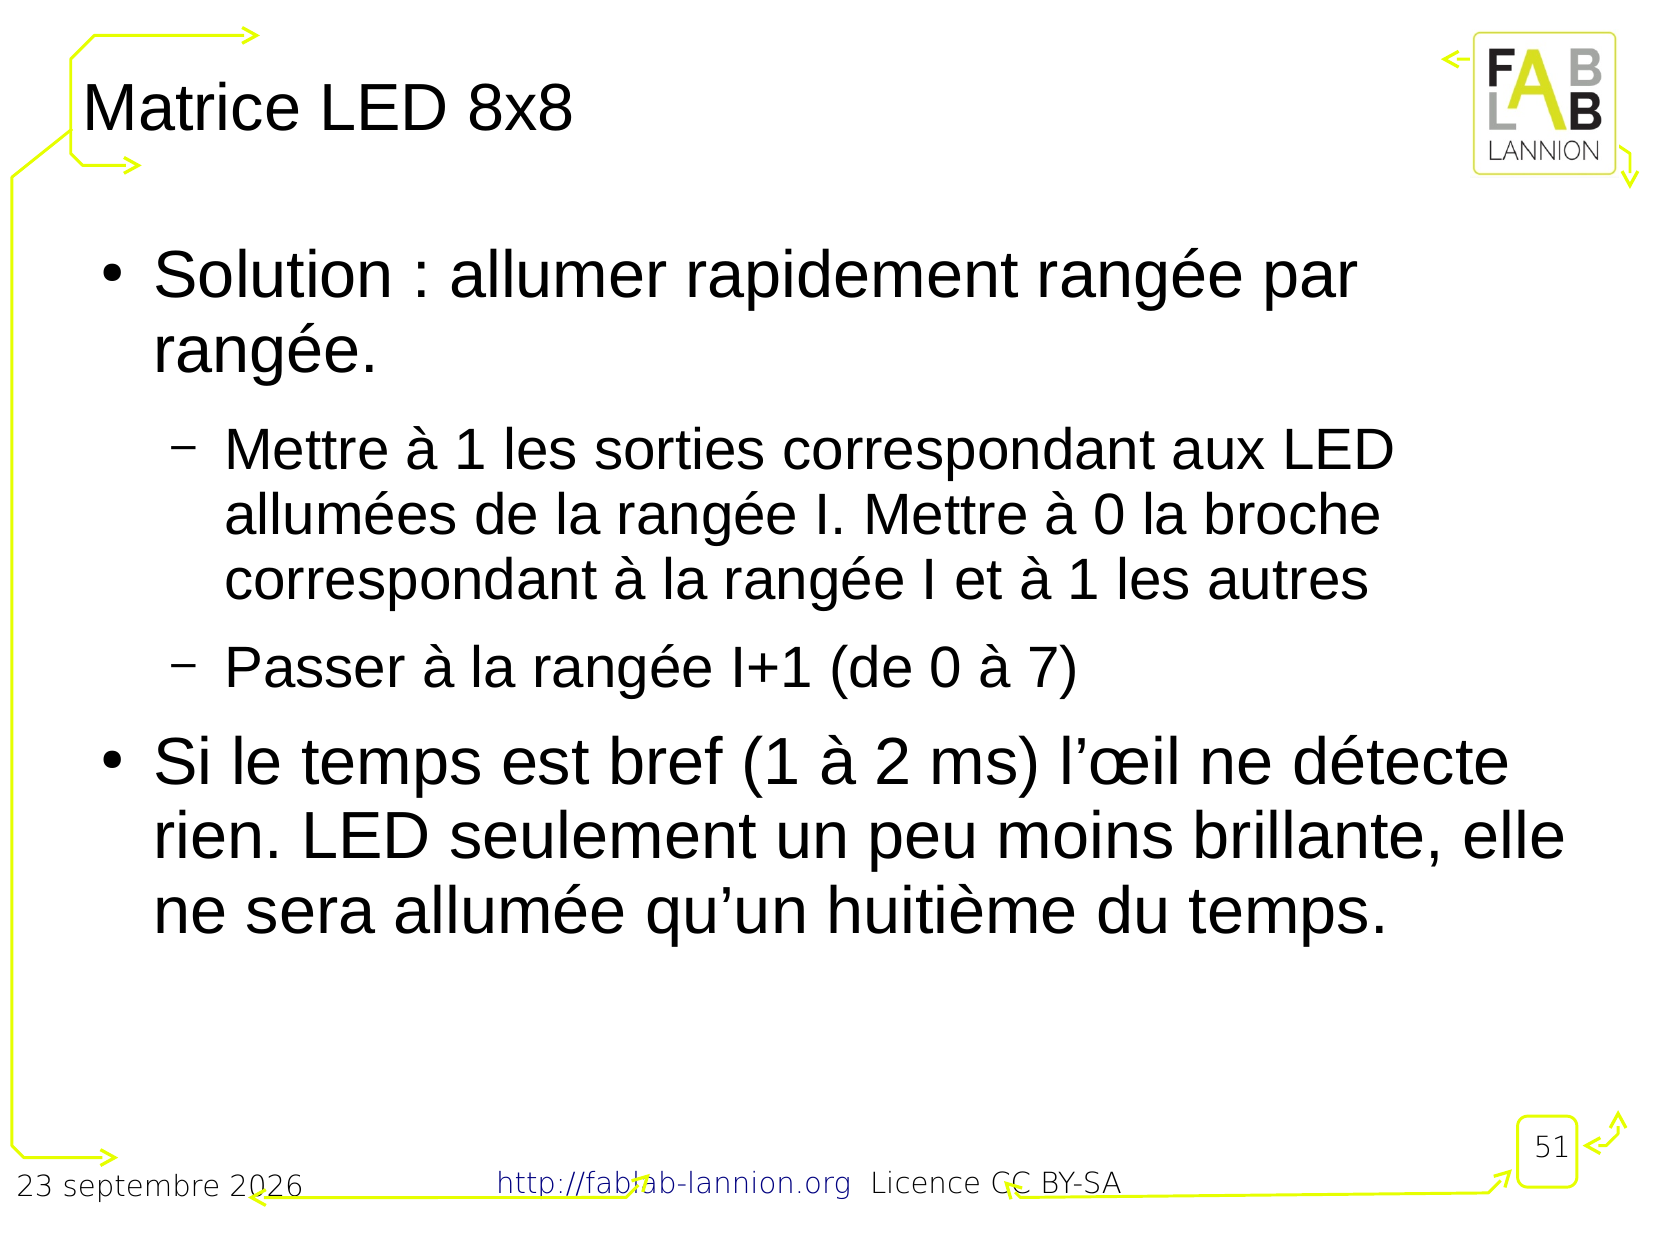

# Matrice LED 8x8
Solution : allumer rapidement rangée par rangée.
Mettre à 1 les sorties correspondant aux LED allumées de la rangée I. Mettre à 0 la broche correspondant à la rangée I et à 1 les autres
Passer à la rangée I+1 (de 0 à 7)
Si le temps est bref (1 à 2 ms) l’œil ne détecte rien. LED seulement un peu moins brillante, elle ne sera allumée qu’un huitième du temps.
51